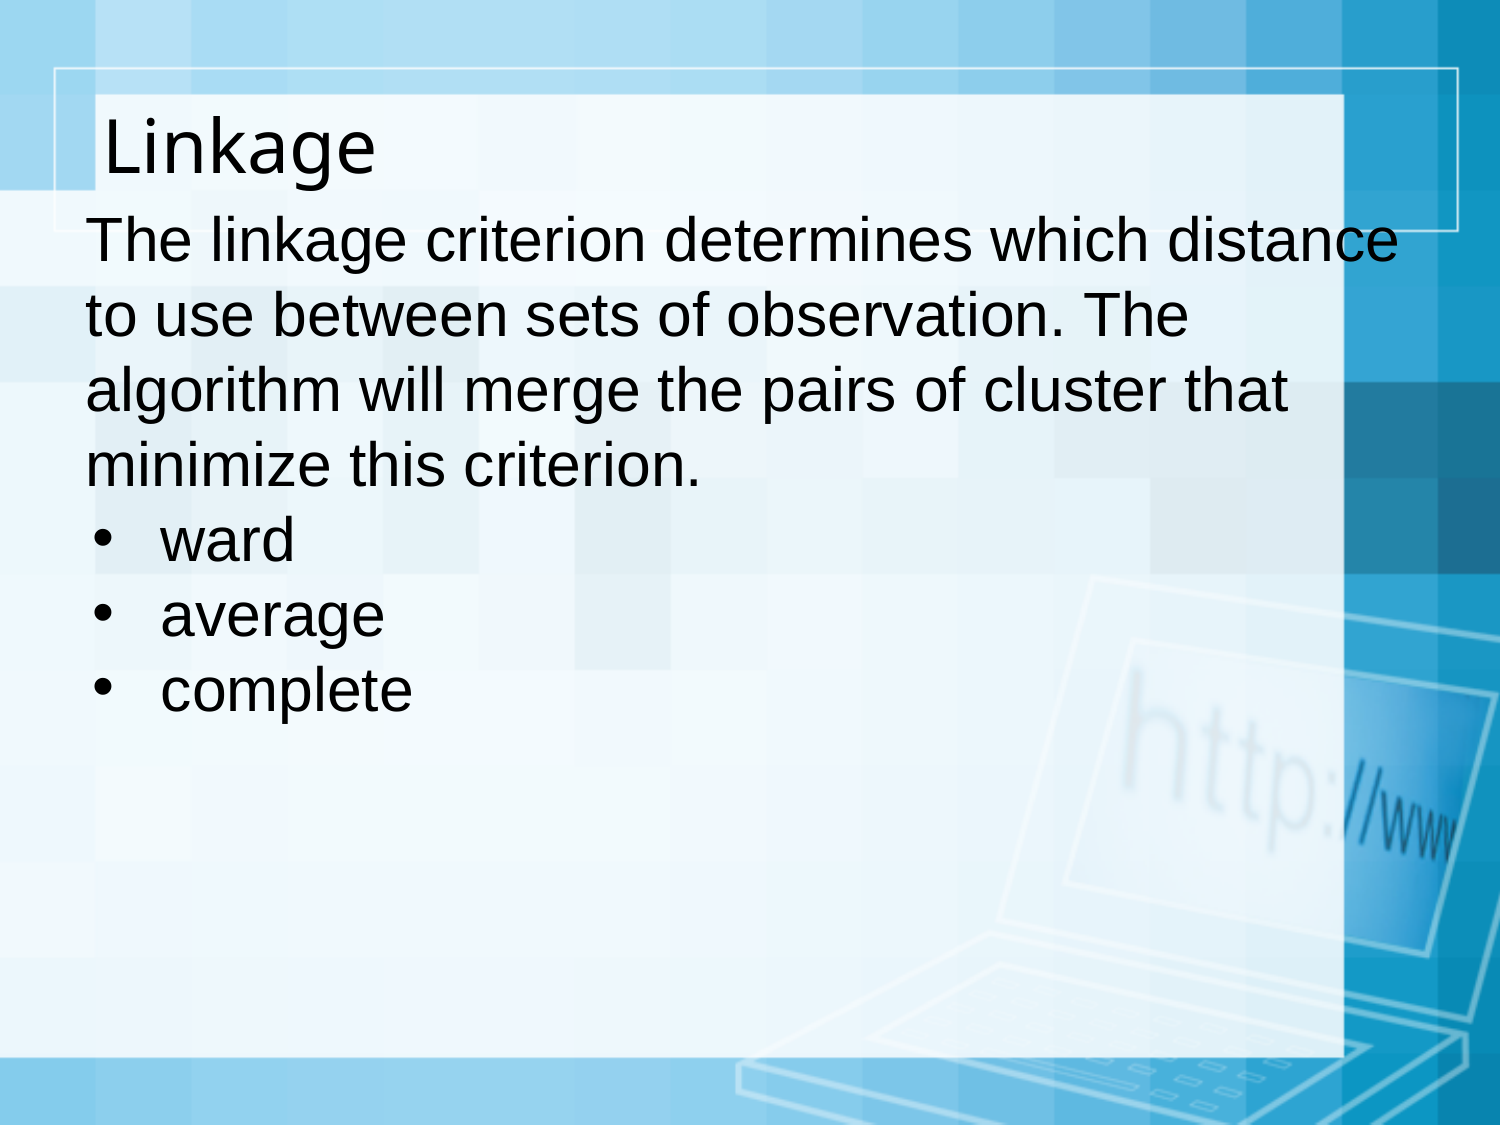

# Linkage
The linkage criterion determines which distance to use between sets of observation. The algorithm will merge the pairs of cluster that minimize this criterion.
ward
average
complete